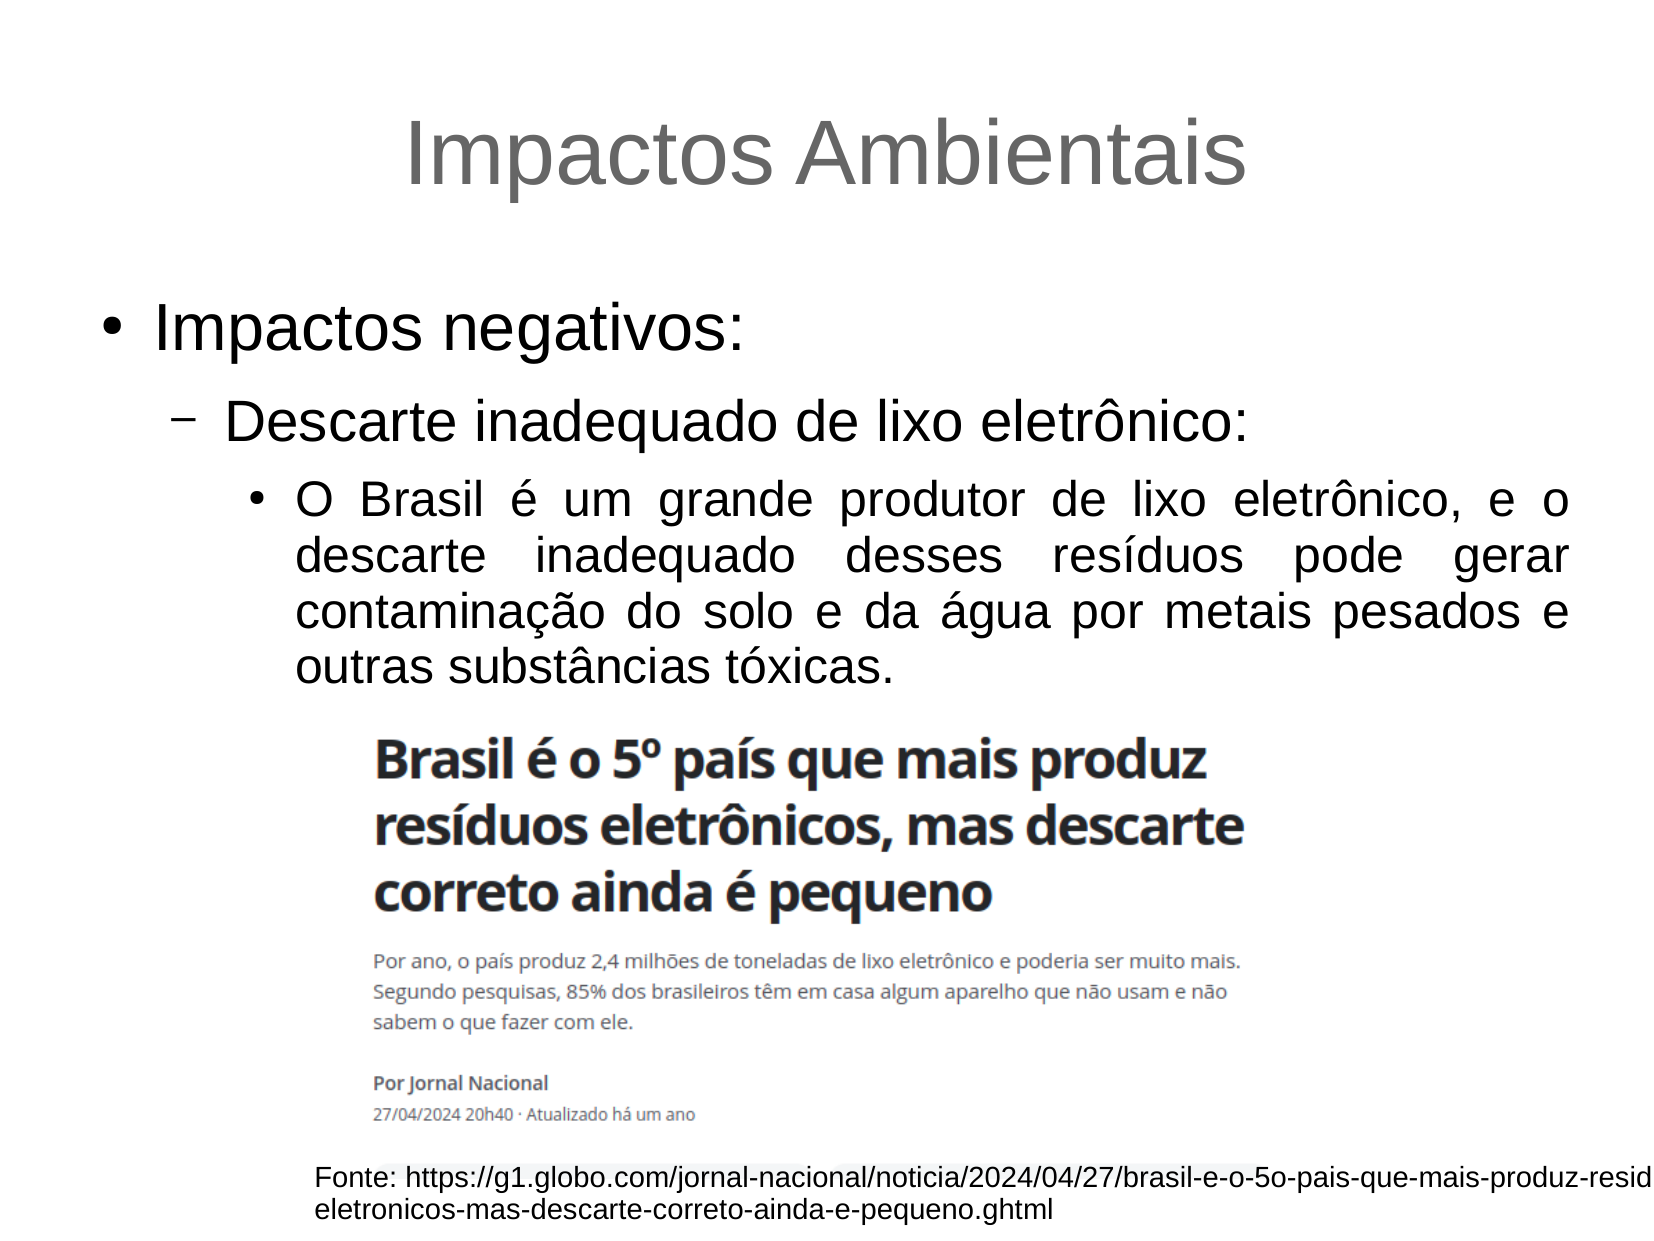

# Impactos Ambientais
Impactos negativos:
Descarte inadequado de lixo eletrônico:
O Brasil é um grande produtor de lixo eletrônico, e o descarte inadequado desses resíduos pode gerar contaminação do solo e da água por metais pesados e outras substâncias tóxicas.
Fonte: https://g1.globo.com/jornal-nacional/noticia/2024/04/27/brasil-e-o-5o-pais-que-mais-produz-residuos-eletronicos-mas-descarte-correto-ainda-e-pequeno.ghtml